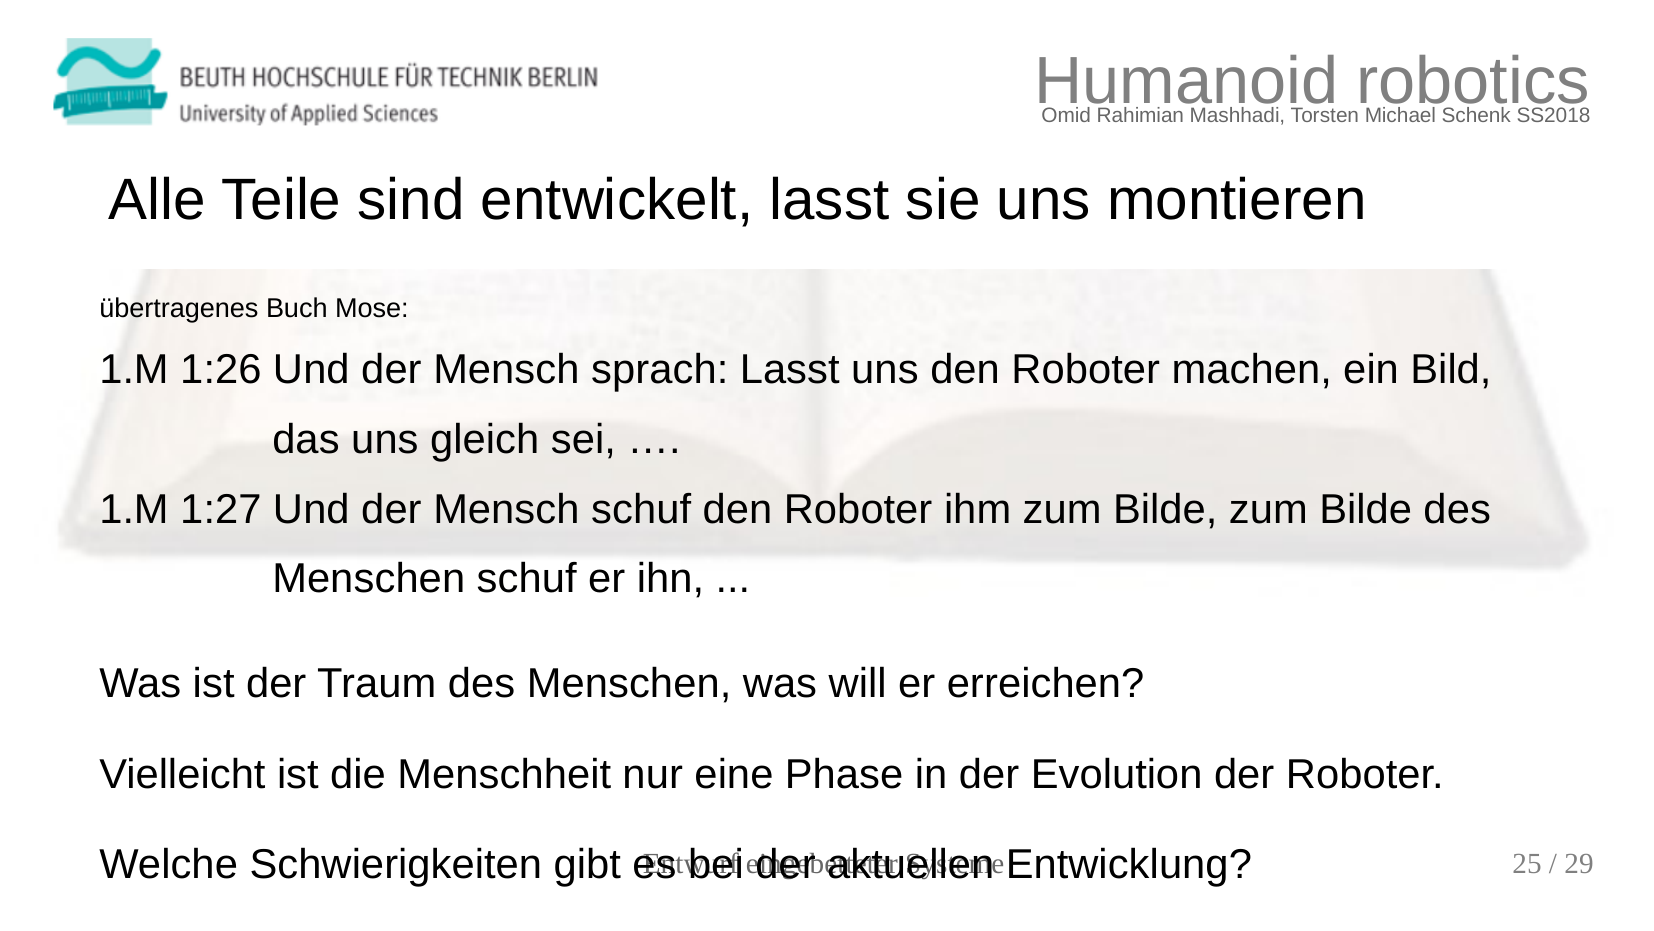

#
Humanoid robotics
Omid Rahimian Mashhadi, Torsten Michael Schenk SS2018
Alle Teile sind entwickelt, lasst sie uns montieren
übertragenes Buch Mose:
1.M 1:26 Und der Mensch sprach: Lasst uns den Roboter machen, ein Bild, 		 das uns gleich sei, ….
1.M 1:27 Und der Mensch schuf den Roboter ihm zum Bilde, zum Bilde des 		 Menschen schuf er ihn, ...
Was ist der Traum des Menschen, was will er erreichen?
Vielleicht ist die Menschheit nur eine Phase in der Evolution der Roboter.
Welche Schwierigkeiten gibt es bei der aktuellen Entwicklung?
 / 29
Entwurf eingebetteter Systeme
25